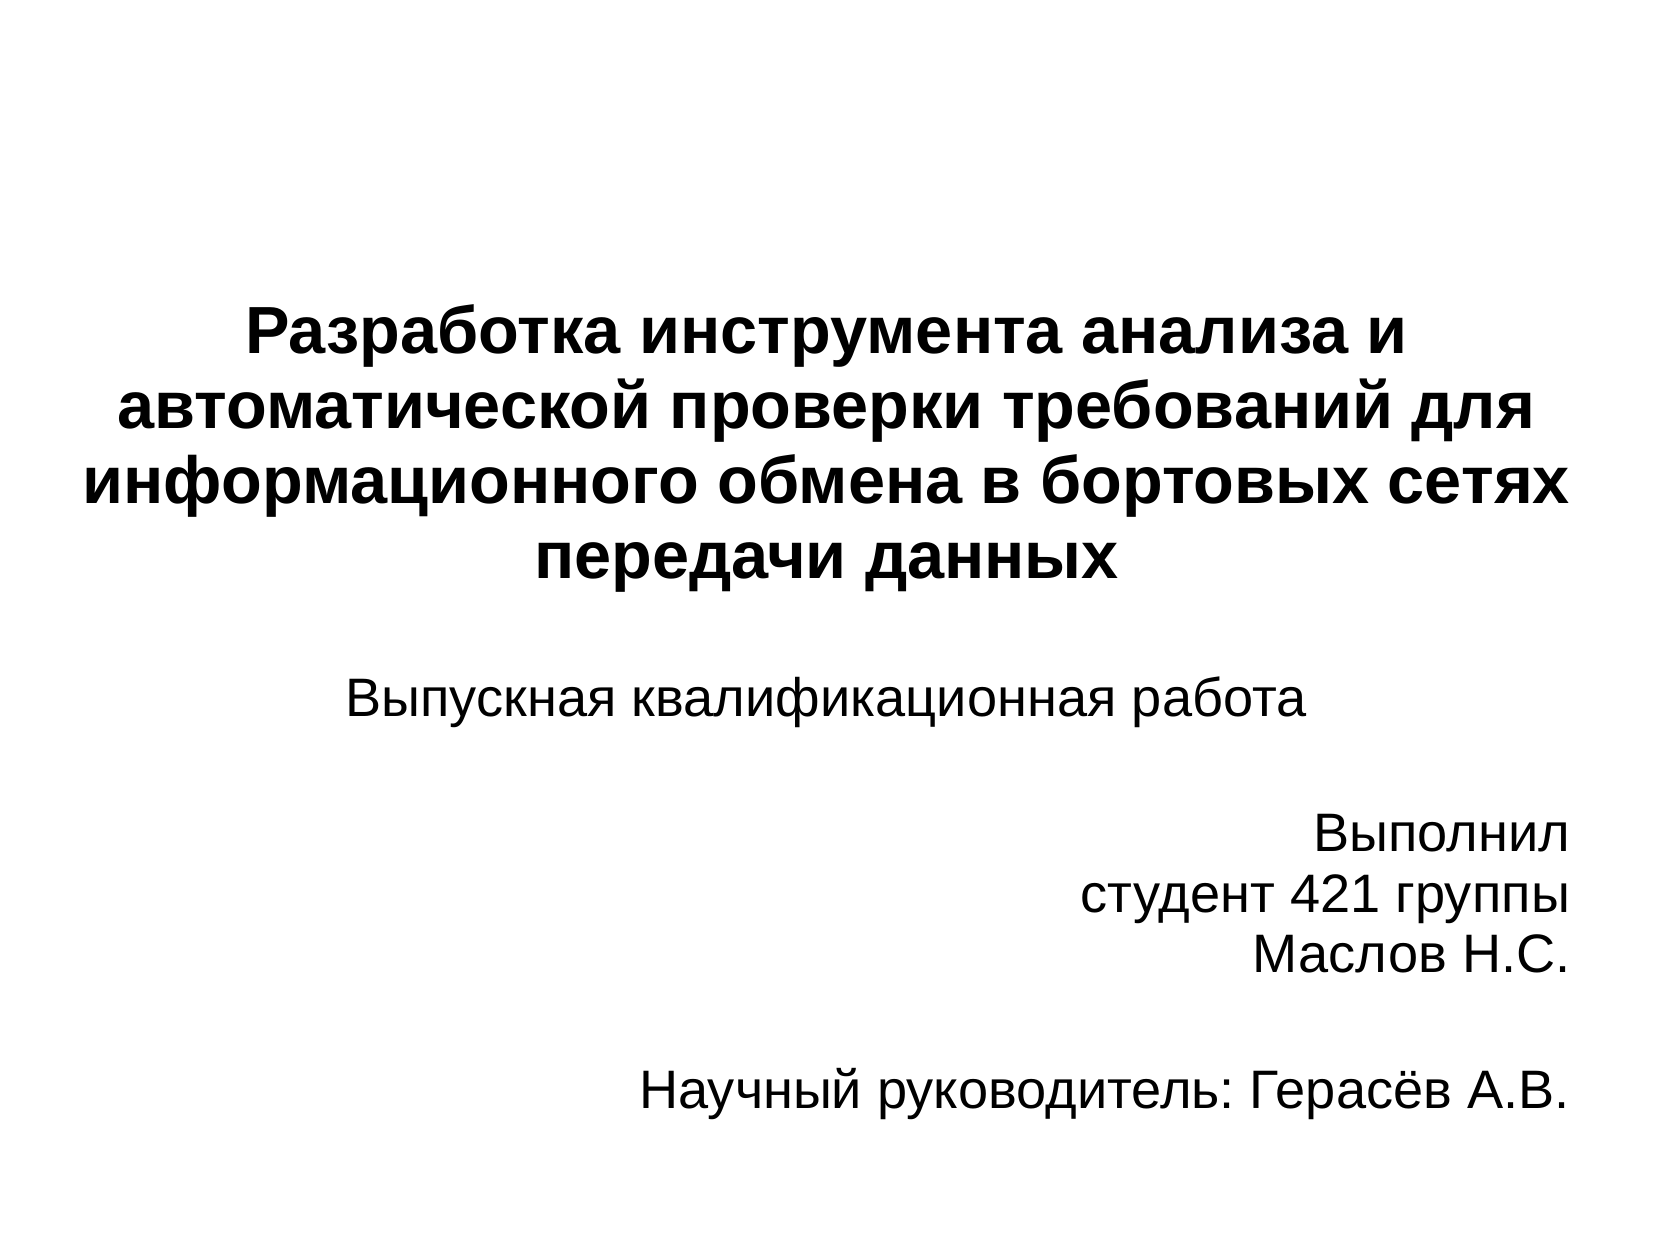

# Разработка инструмента анализа и автоматической проверки требований для информационного обмена в бортовых сетях передачи данных
Выпускная квалификационная работа
Выполнил
студент 421 группы
Маслов Н.С.
Научный руководитель: Герасёв А.В.